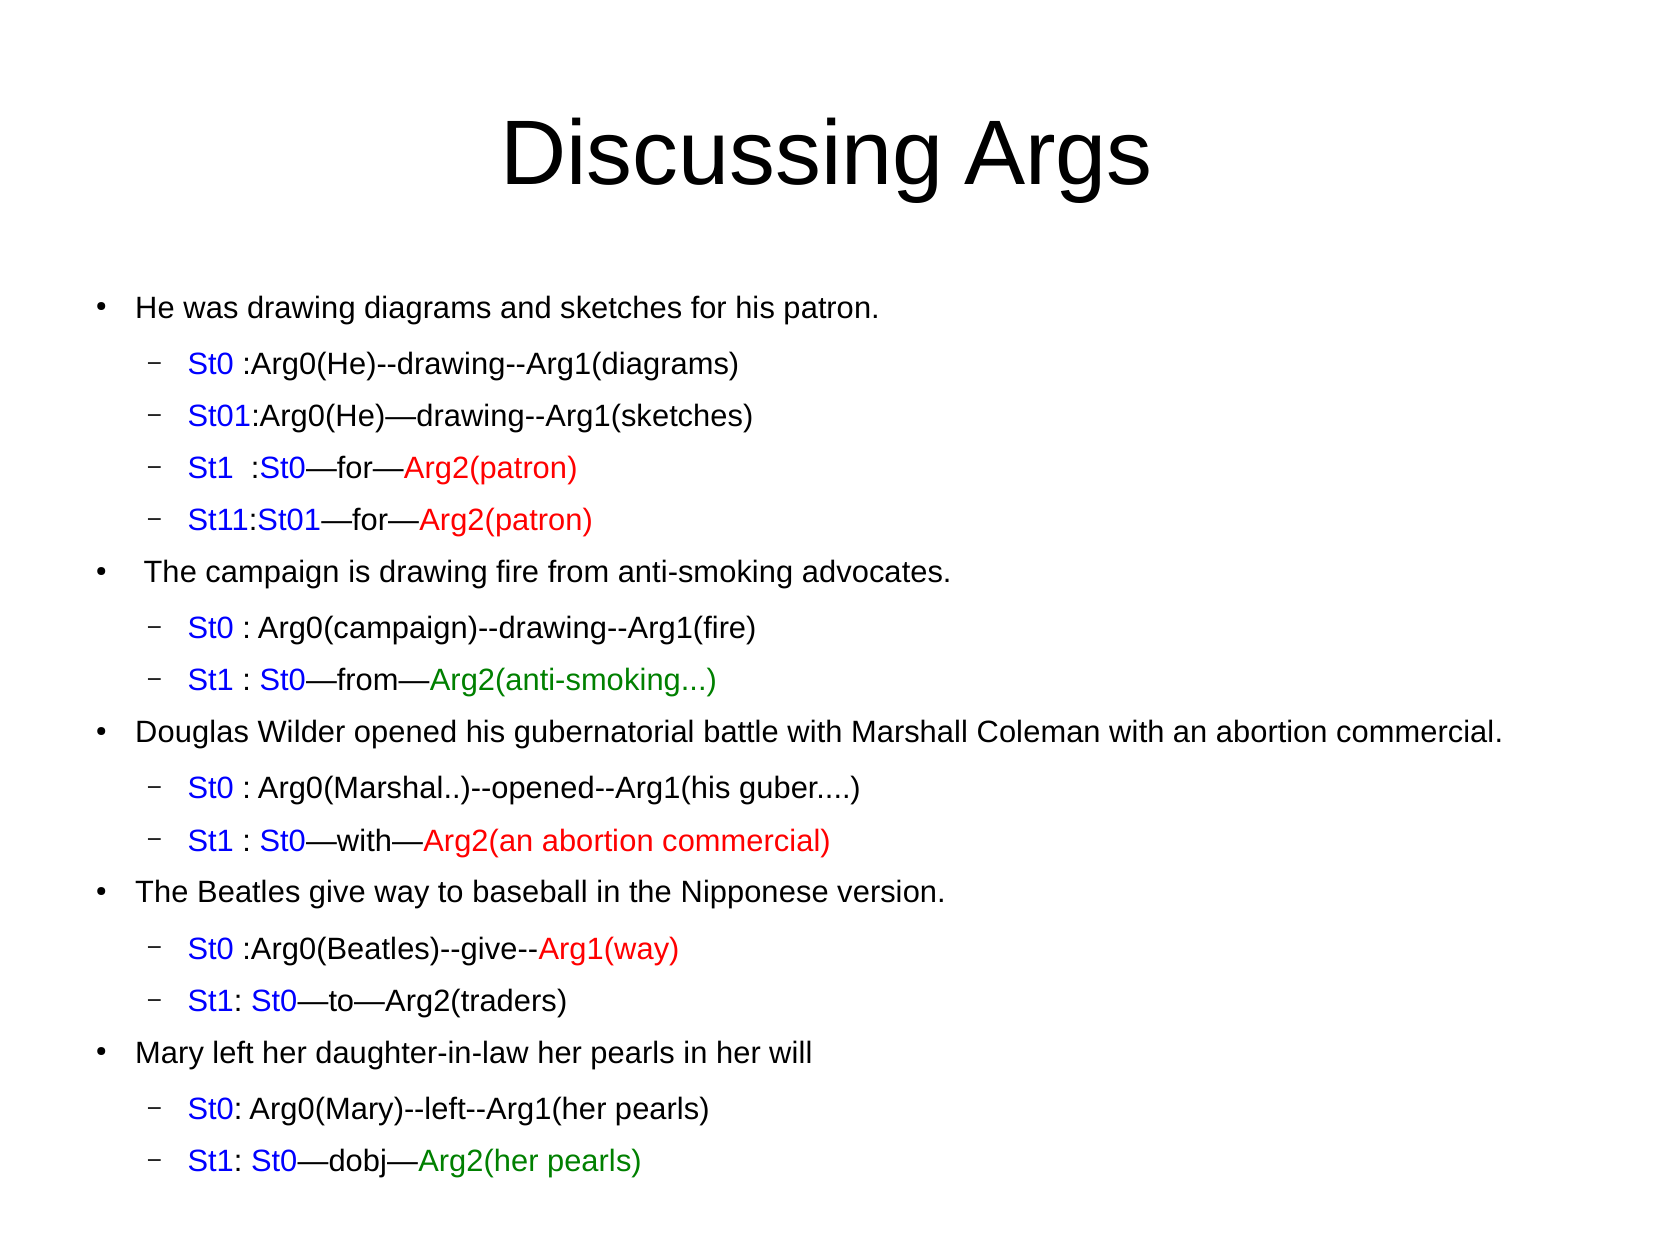

# Discussing Args
He was drawing diagrams and sketches for his patron.
St0 :Arg0(He)--drawing--Arg1(diagrams)
St01:Arg0(He)—drawing--Arg1(sketches)
St1 :St0—for—Arg2(patron)
St11:St01—for—Arg2(patron)
 The campaign is drawing fire from anti-smoking advocates.
St0 : Arg0(campaign)--drawing--Arg1(fire)
St1 : St0—from—Arg2(anti-smoking...)
Douglas Wilder opened his gubernatorial battle with Marshall Coleman with an abortion commercial.
St0 : Arg0(Marshal..)--opened--Arg1(his guber....)
St1 : St0—with—Arg2(an abortion commercial)
The Beatles give way to baseball in the Nipponese version.
St0 :Arg0(Beatles)--give--Arg1(way)
St1: St0—to—Arg2(traders)
Mary left her daughter-in-law her pearls in her will
St0: Arg0(Mary)--left--Arg1(her pearls)
St1: St0—dobj—Arg2(her pearls)